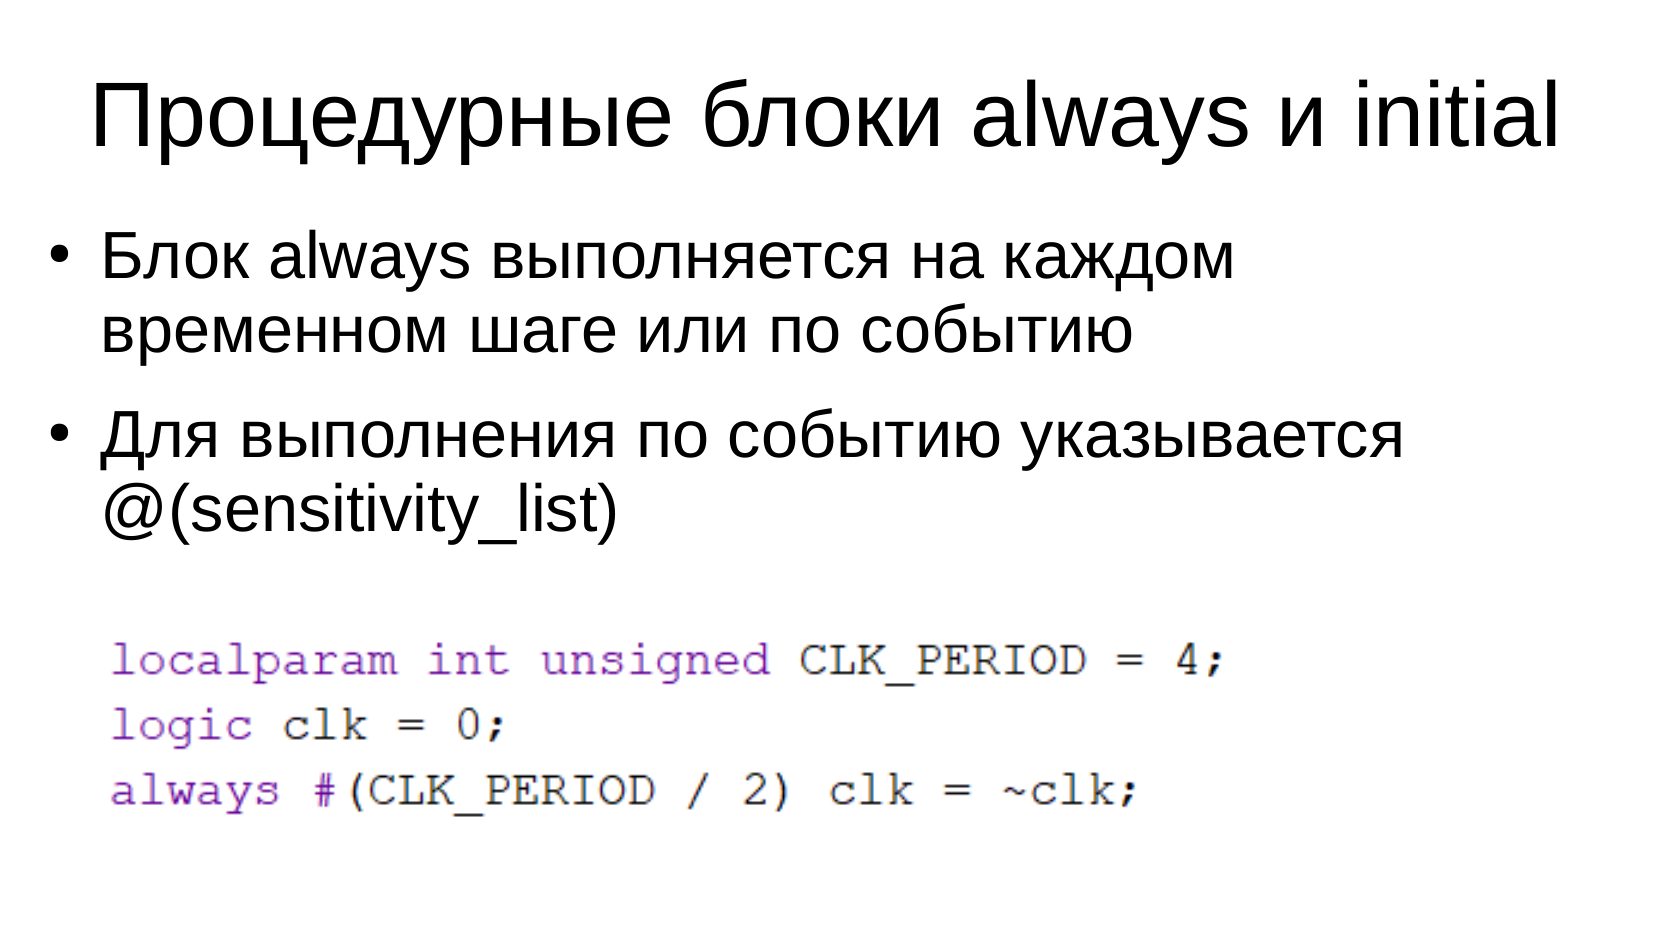

# Процедурные блоки always и initial
Блок always выполняется на каждом временном шаге или по событию
Для выполнения по событию указывается @(sensitivity_list)